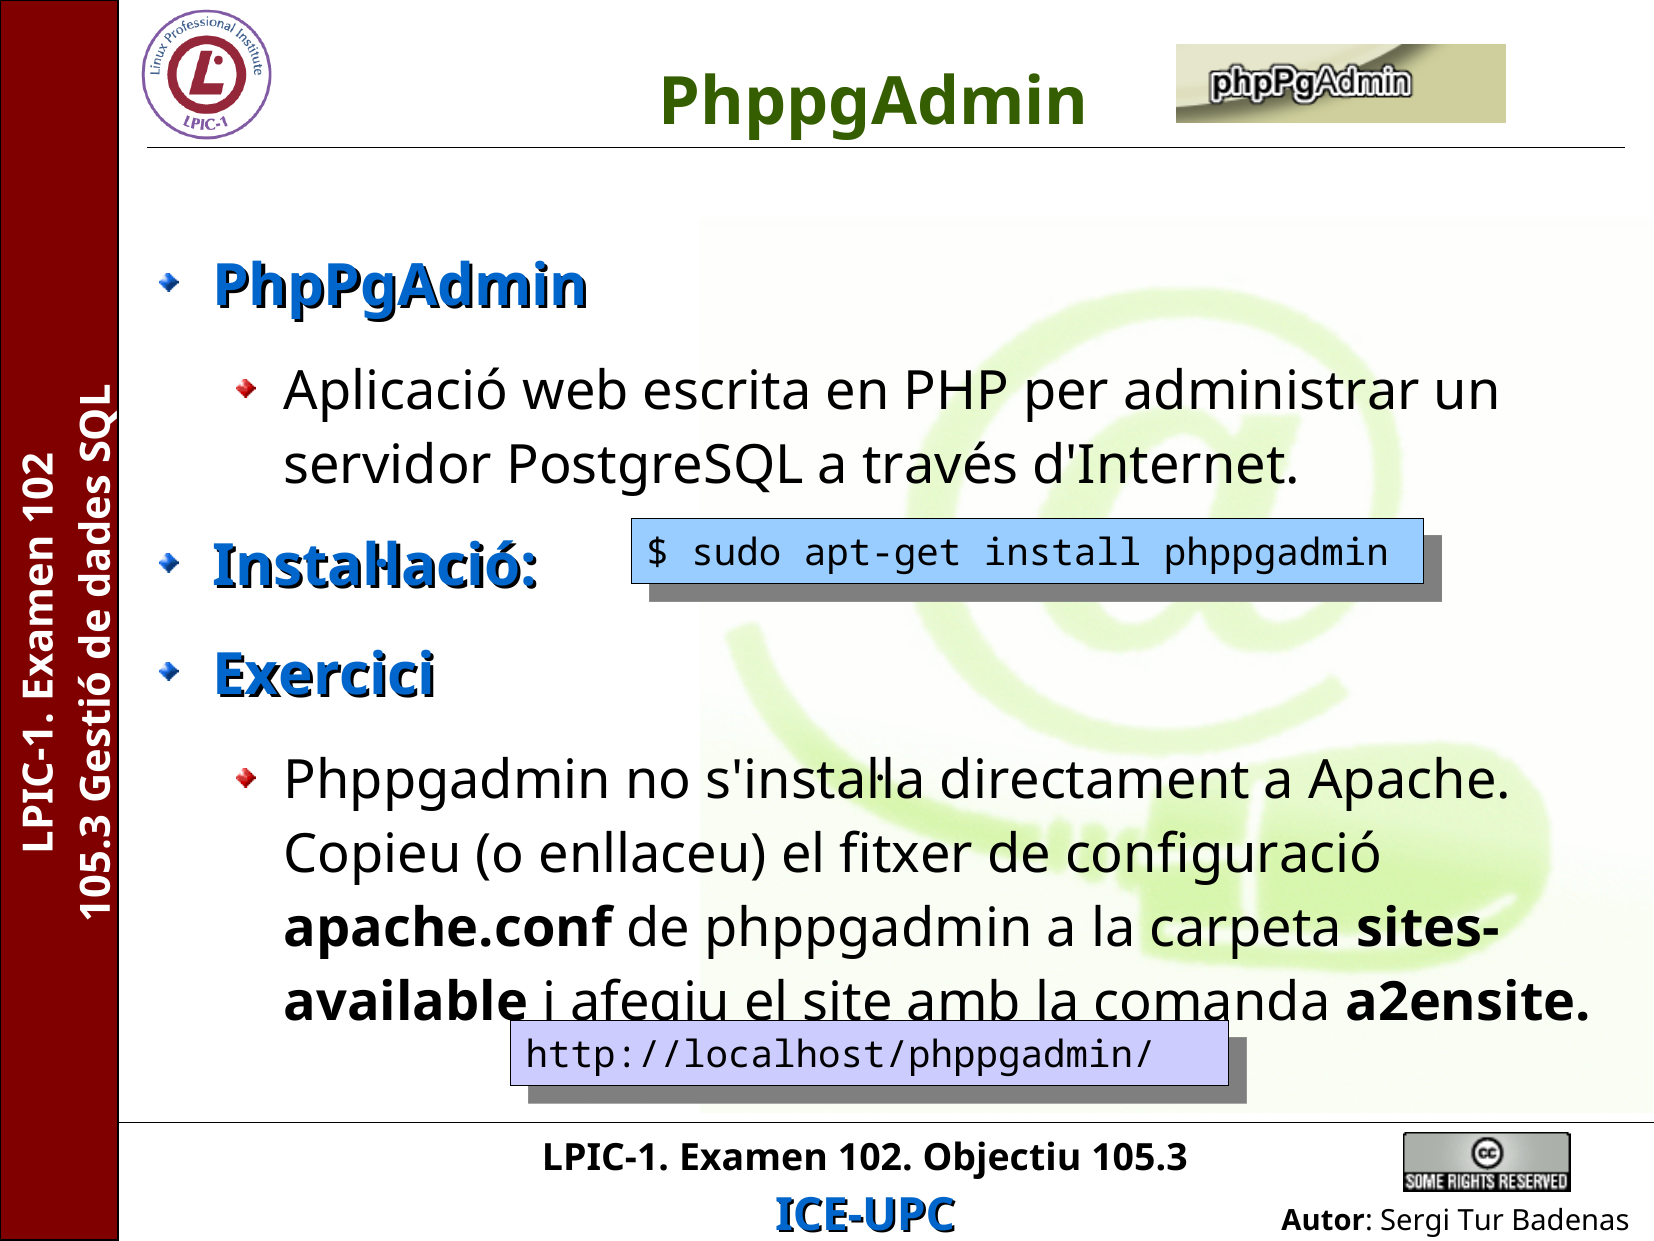

# PhppgAdmin
PhpPgAdmin
Aplicació web escrita en PHP per administrar un servidor PostgreSQL a través d'Internet.
Instal·lació:
Exercici
Phppgadmin no s'instal·la directament a Apache. Copieu (o enllaceu) el fitxer de configuració apache.conf de phppgadmin a la carpeta sites-available i afegiu el site amb la comanda a2ensite.
$ sudo apt-get install phppgadmin
http://localhost/phppgadmin/